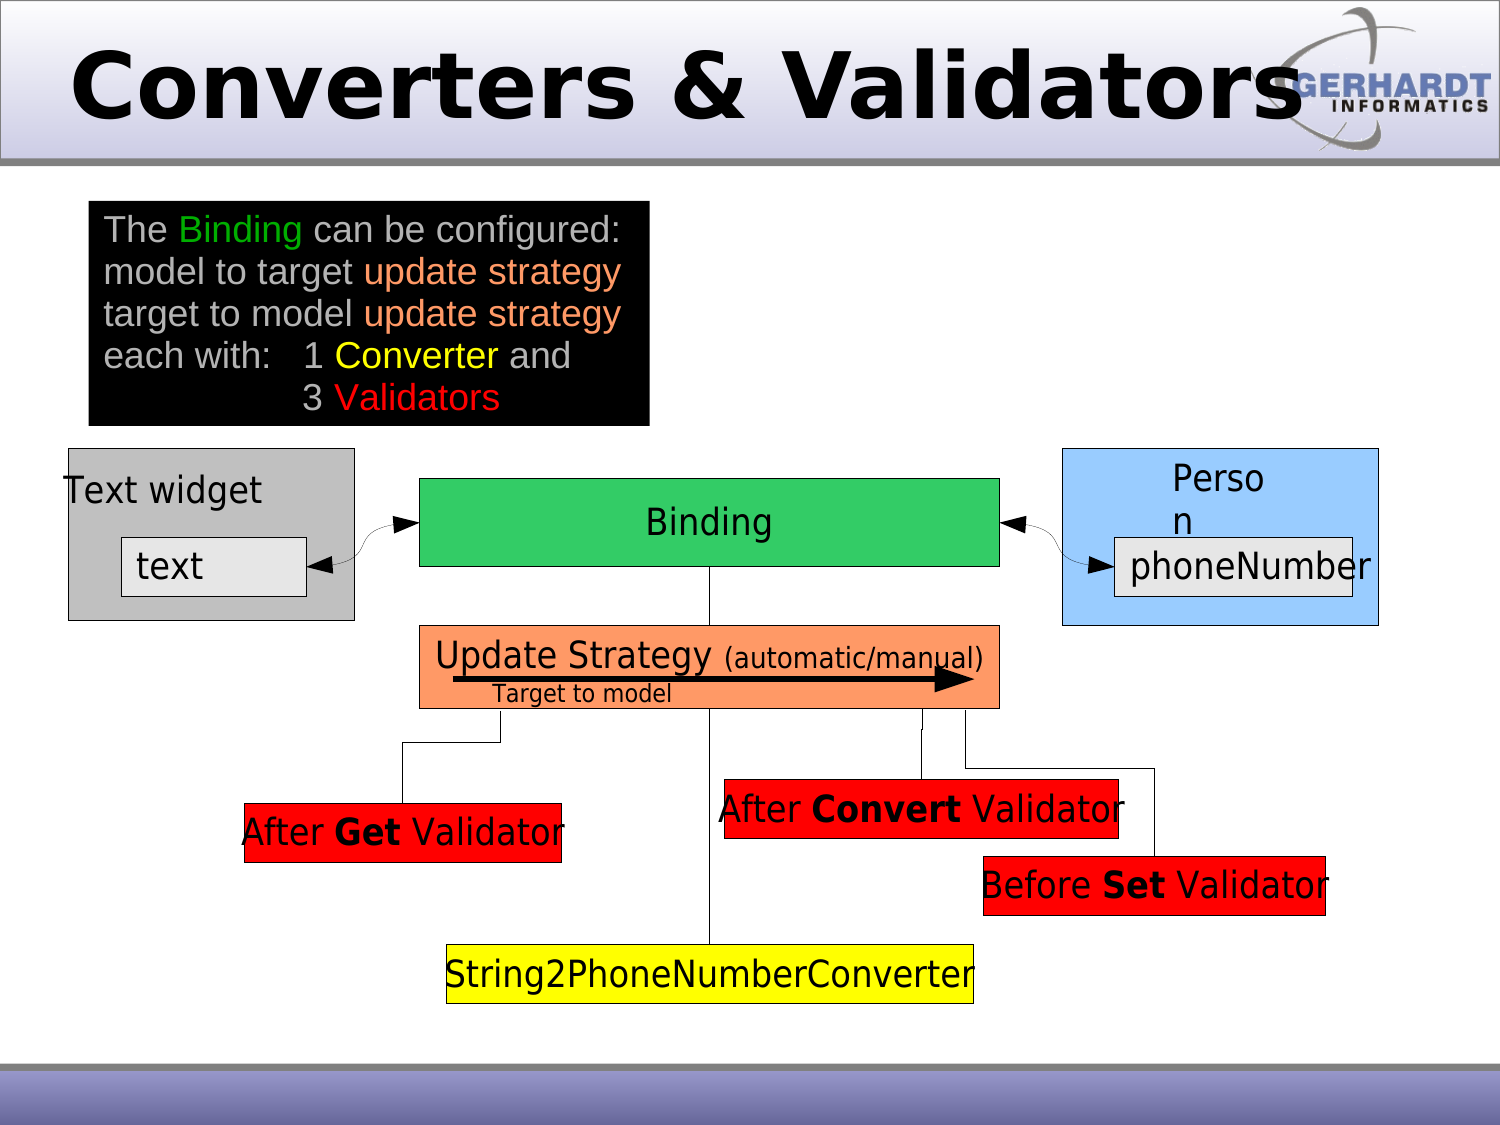

# Converters & Validators
The Binding can be configured:
model to target update strategy
target to model update strategy
each with: 1 Converter and
 3 Validators
Text widget
Person
Binding
text
phoneNumber
Update Strategy (automatic/manual)
Target to model
After Convert Validator
After Get Validator
Before Set Validator
String2PhoneNumberConverter